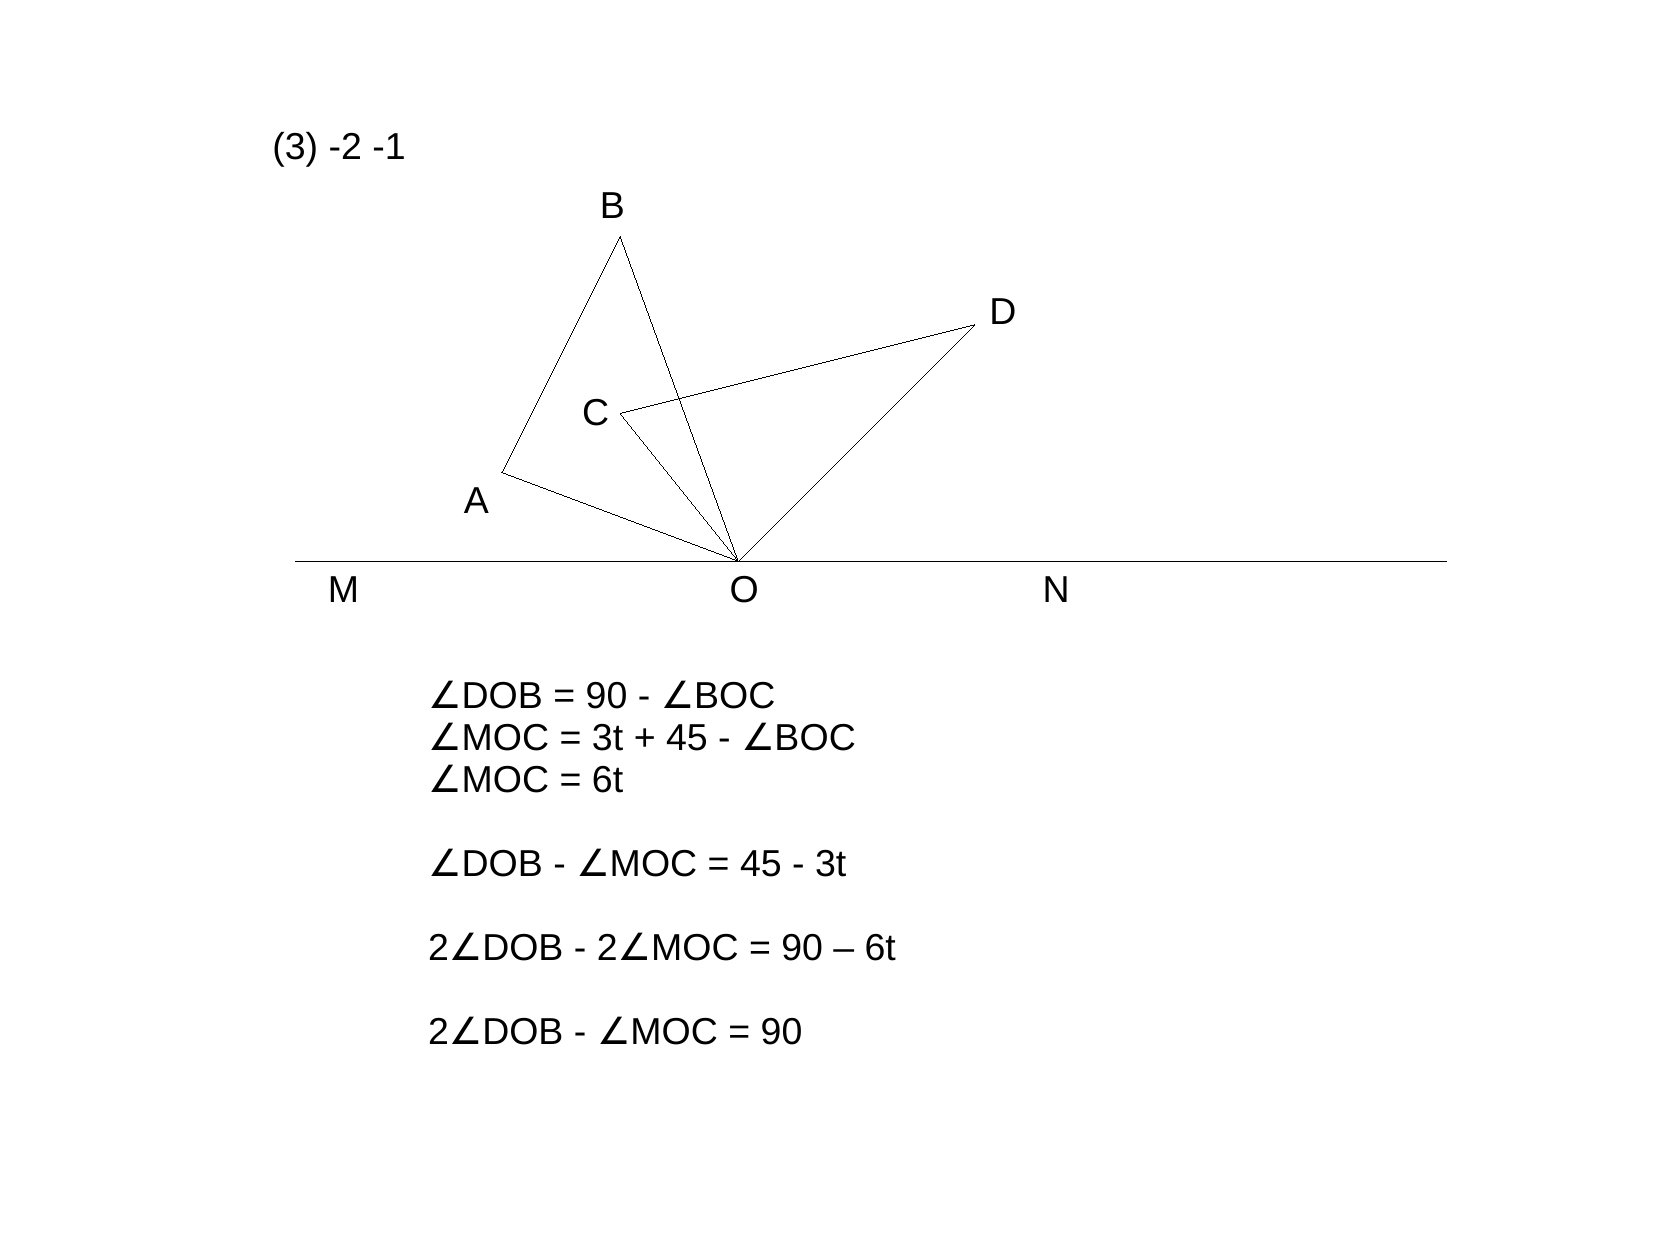

(3) -2 -1
B
D
C
A
M
O
N
∠DOB = 90 - ∠BOC
∠MOC = 3t + 45 - ∠BOC
∠MOC = 6t
∠DOB - ∠MOC = 45 - 3t
2∠DOB - 2∠MOC = 90 – 6t
2∠DOB - ∠MOC = 90